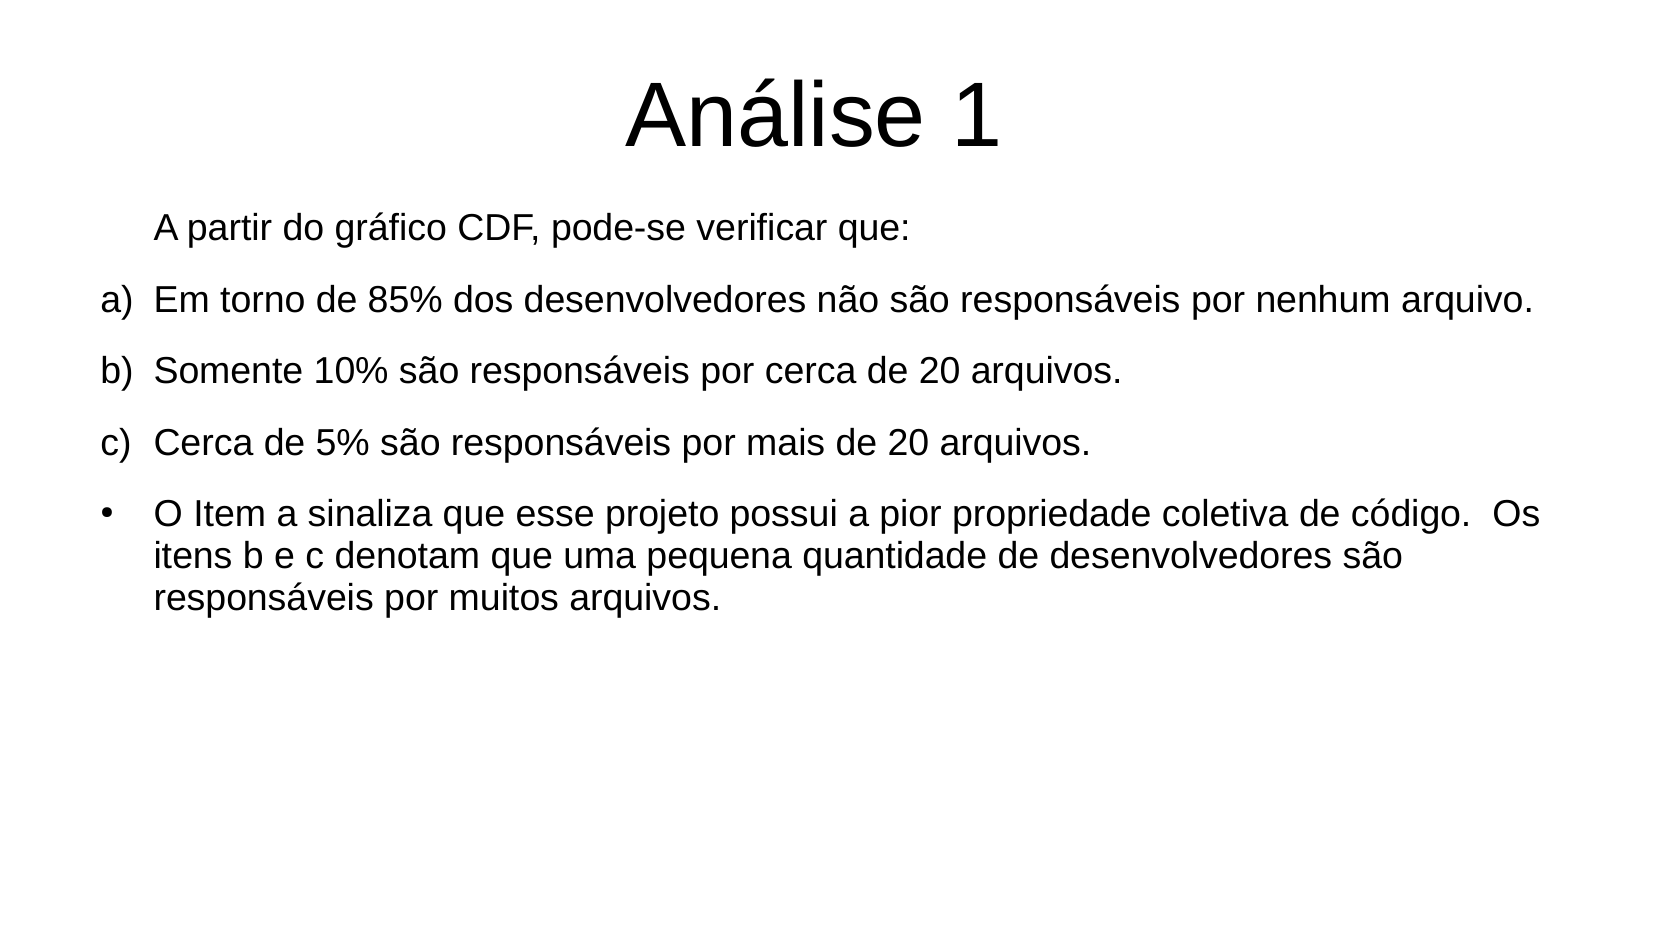

# Análise 1
A partir do gráfico CDF, pode-se verificar que:
Em torno de 85% dos desenvolvedores não são responsáveis por nenhum arquivo.
Somente 10% são responsáveis por cerca de 20 arquivos.
Cerca de 5% são responsáveis por mais de 20 arquivos.
O Item a sinaliza que esse projeto possui a pior propriedade coletiva de código. Os itens b e c denotam que uma pequena quantidade de desenvolvedores são responsáveis por muitos arquivos.